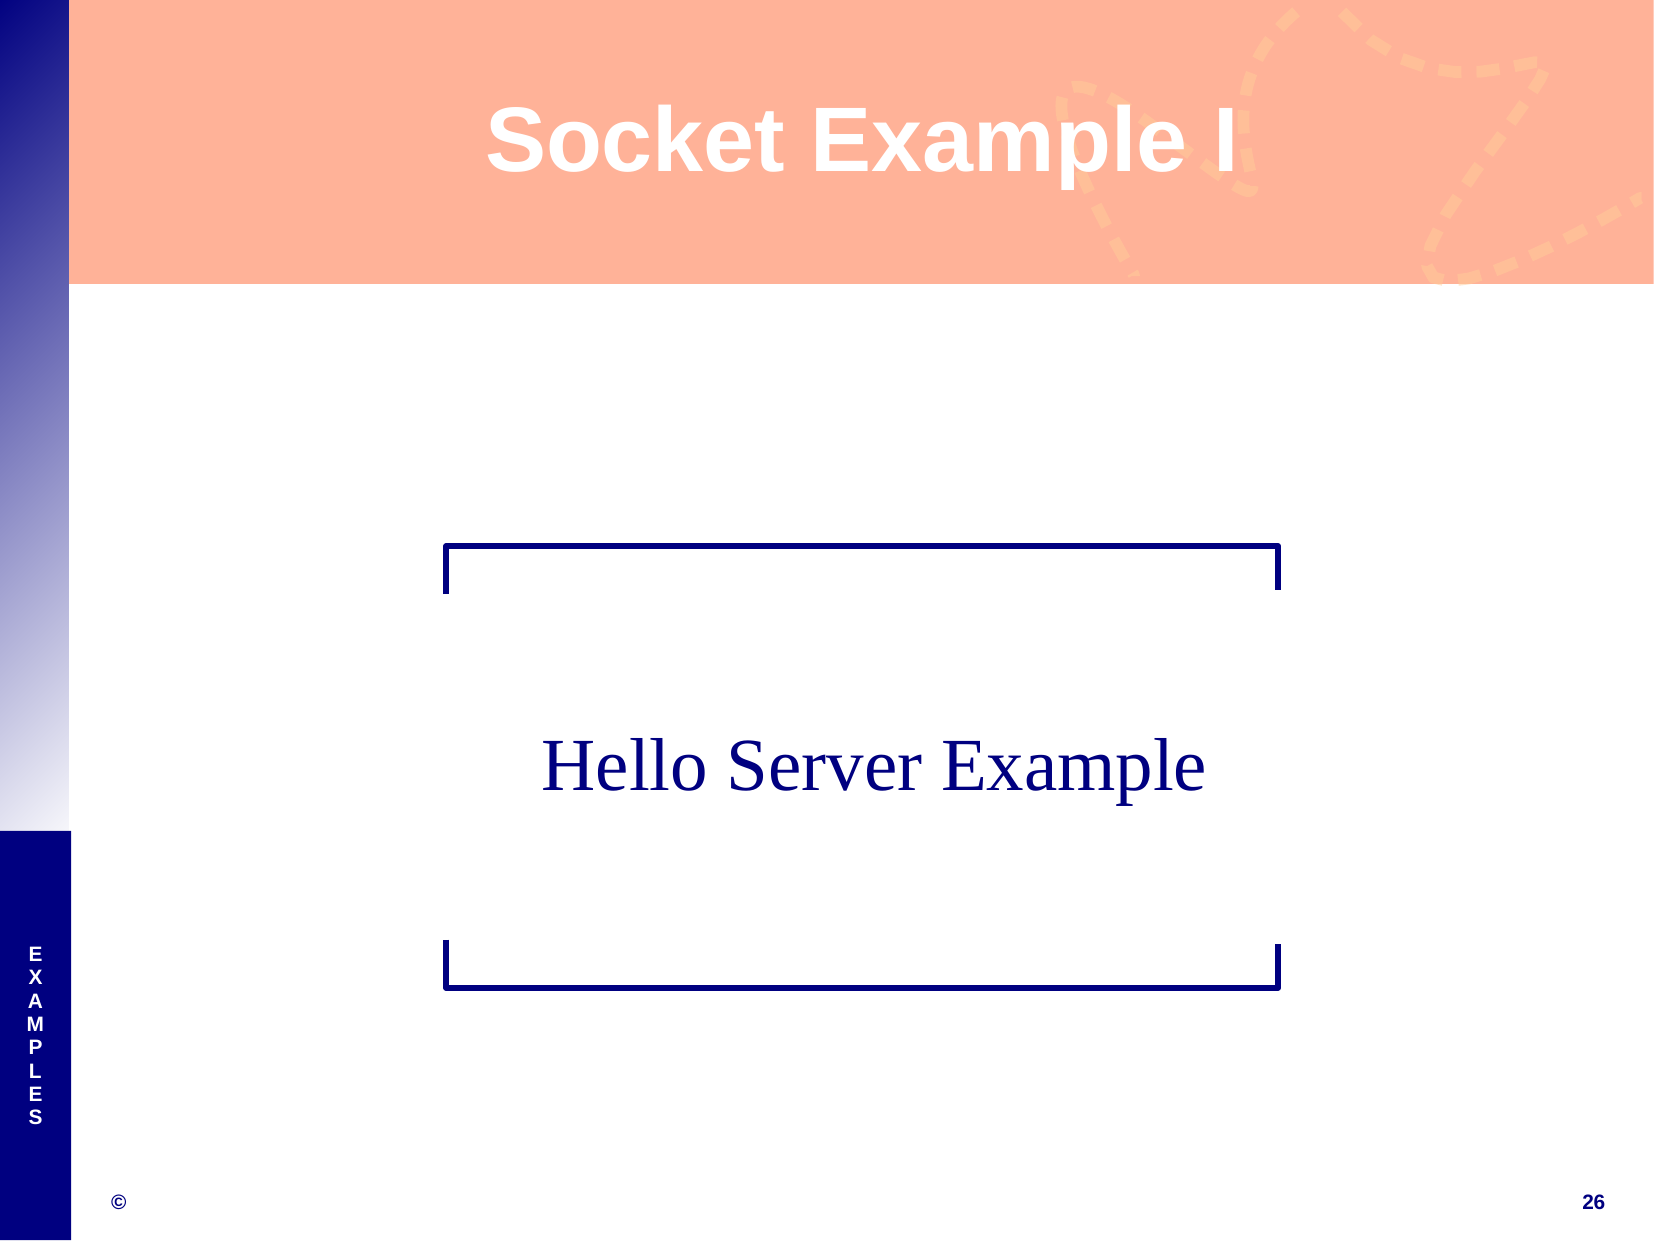

# Socket Example I
Hello Server Example
E
X
A
M
P
L
E
S